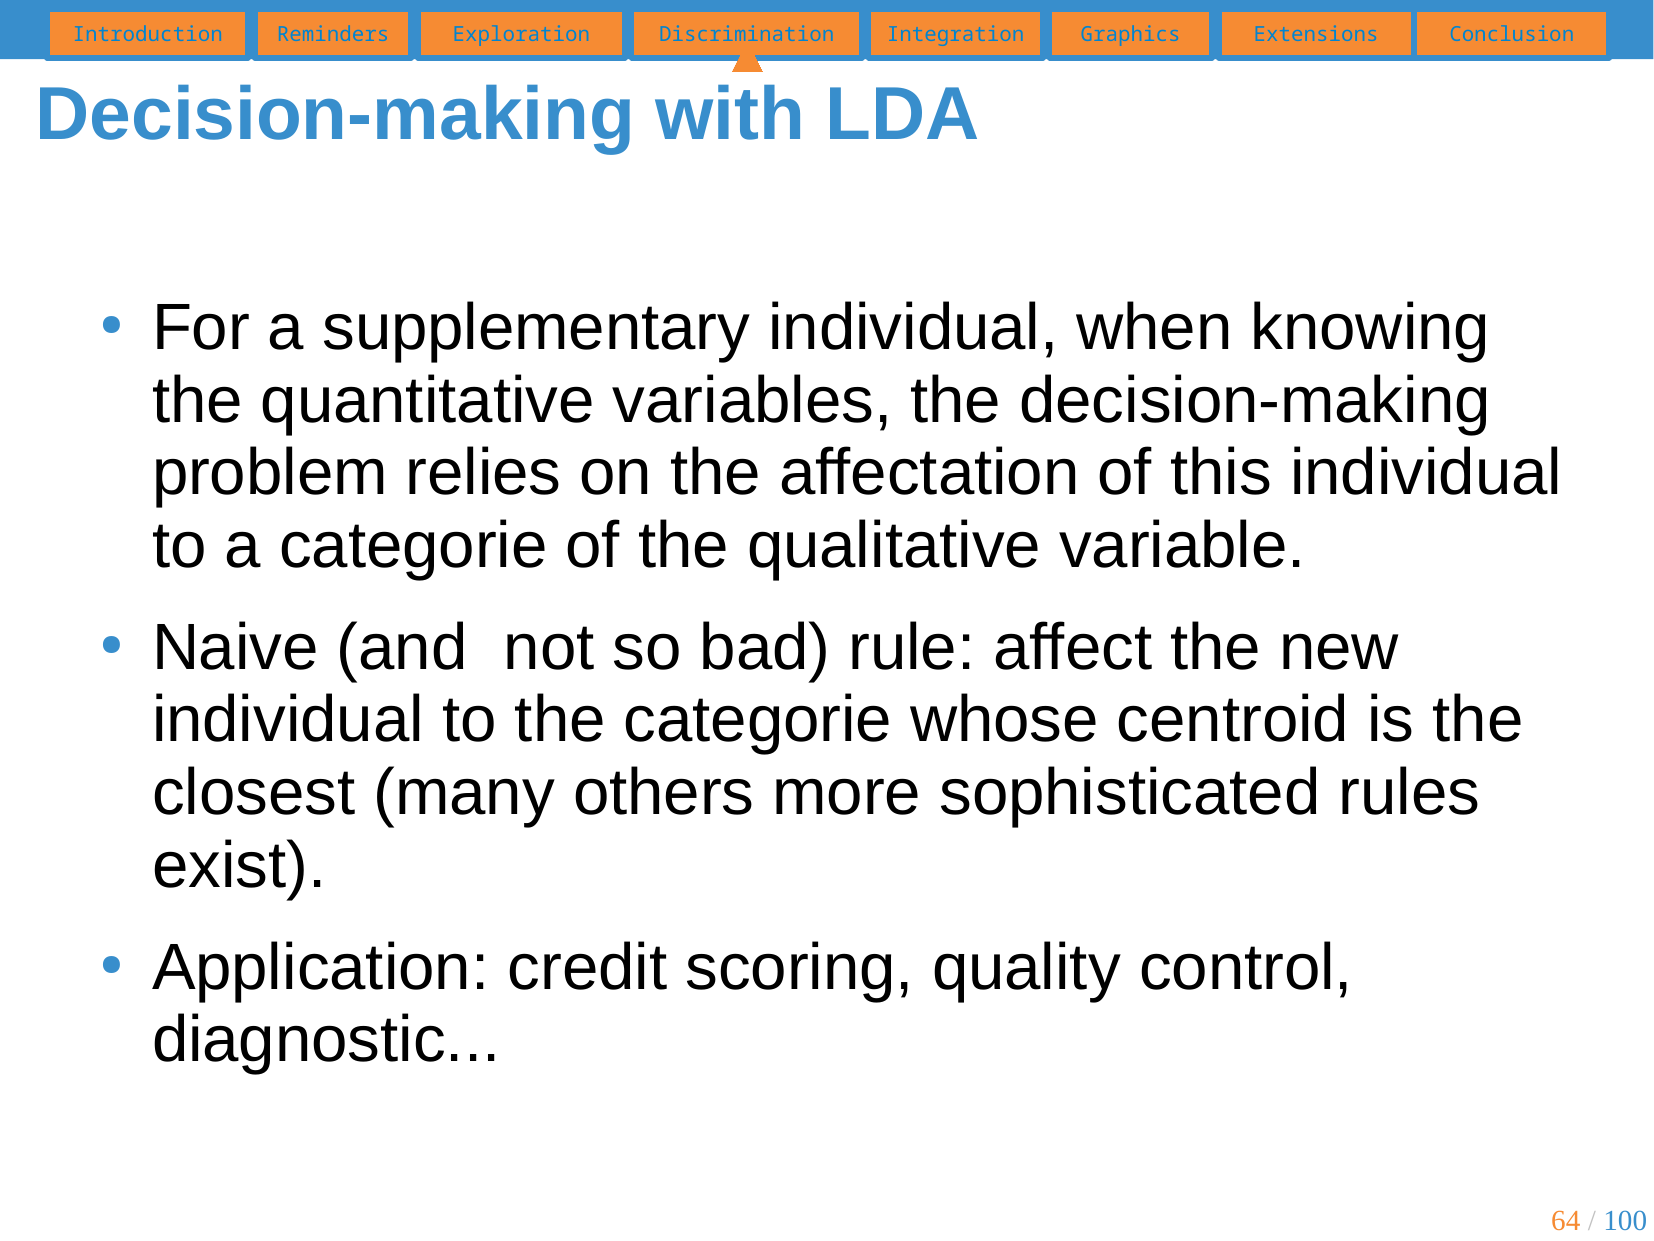

# Decision-making with LDA
For a supplementary individual, when knowing the quantitative variables, the decision-making problem relies on the affectation of this individual to a categorie of the qualitative variable.
Naive (and not so bad) rule: affect the new individual to the categorie whose centroid is the closest (many others more sophisticated rules exist).
Application: credit scoring, quality control, diagnostic...
64